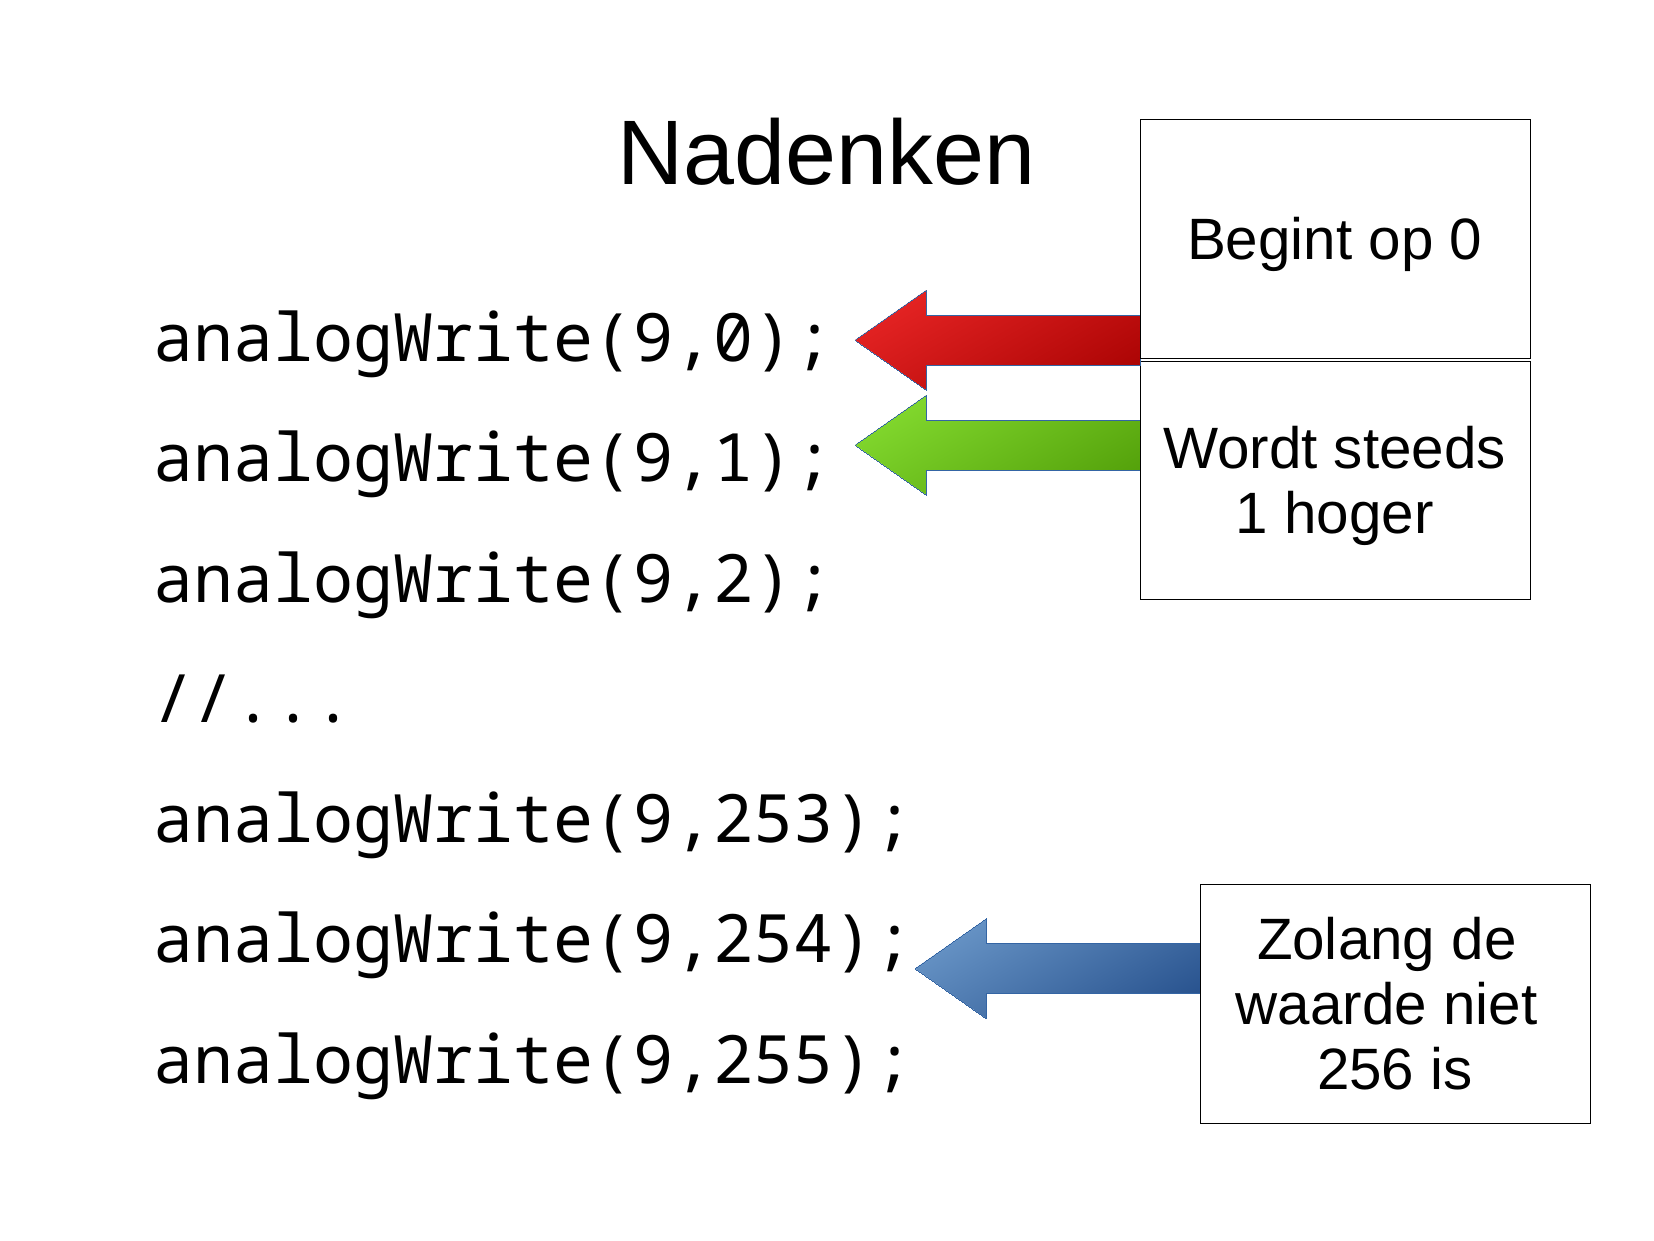

# Nadenken
Begint op 0
analogWrite(9,0);
analogWrite(9,1);
analogWrite(9,2);
//...
analogWrite(9,253);
analogWrite(9,254);
analogWrite(9,255);
Wordt steeds
1 hoger
Zolang de
waarde niet
256 is